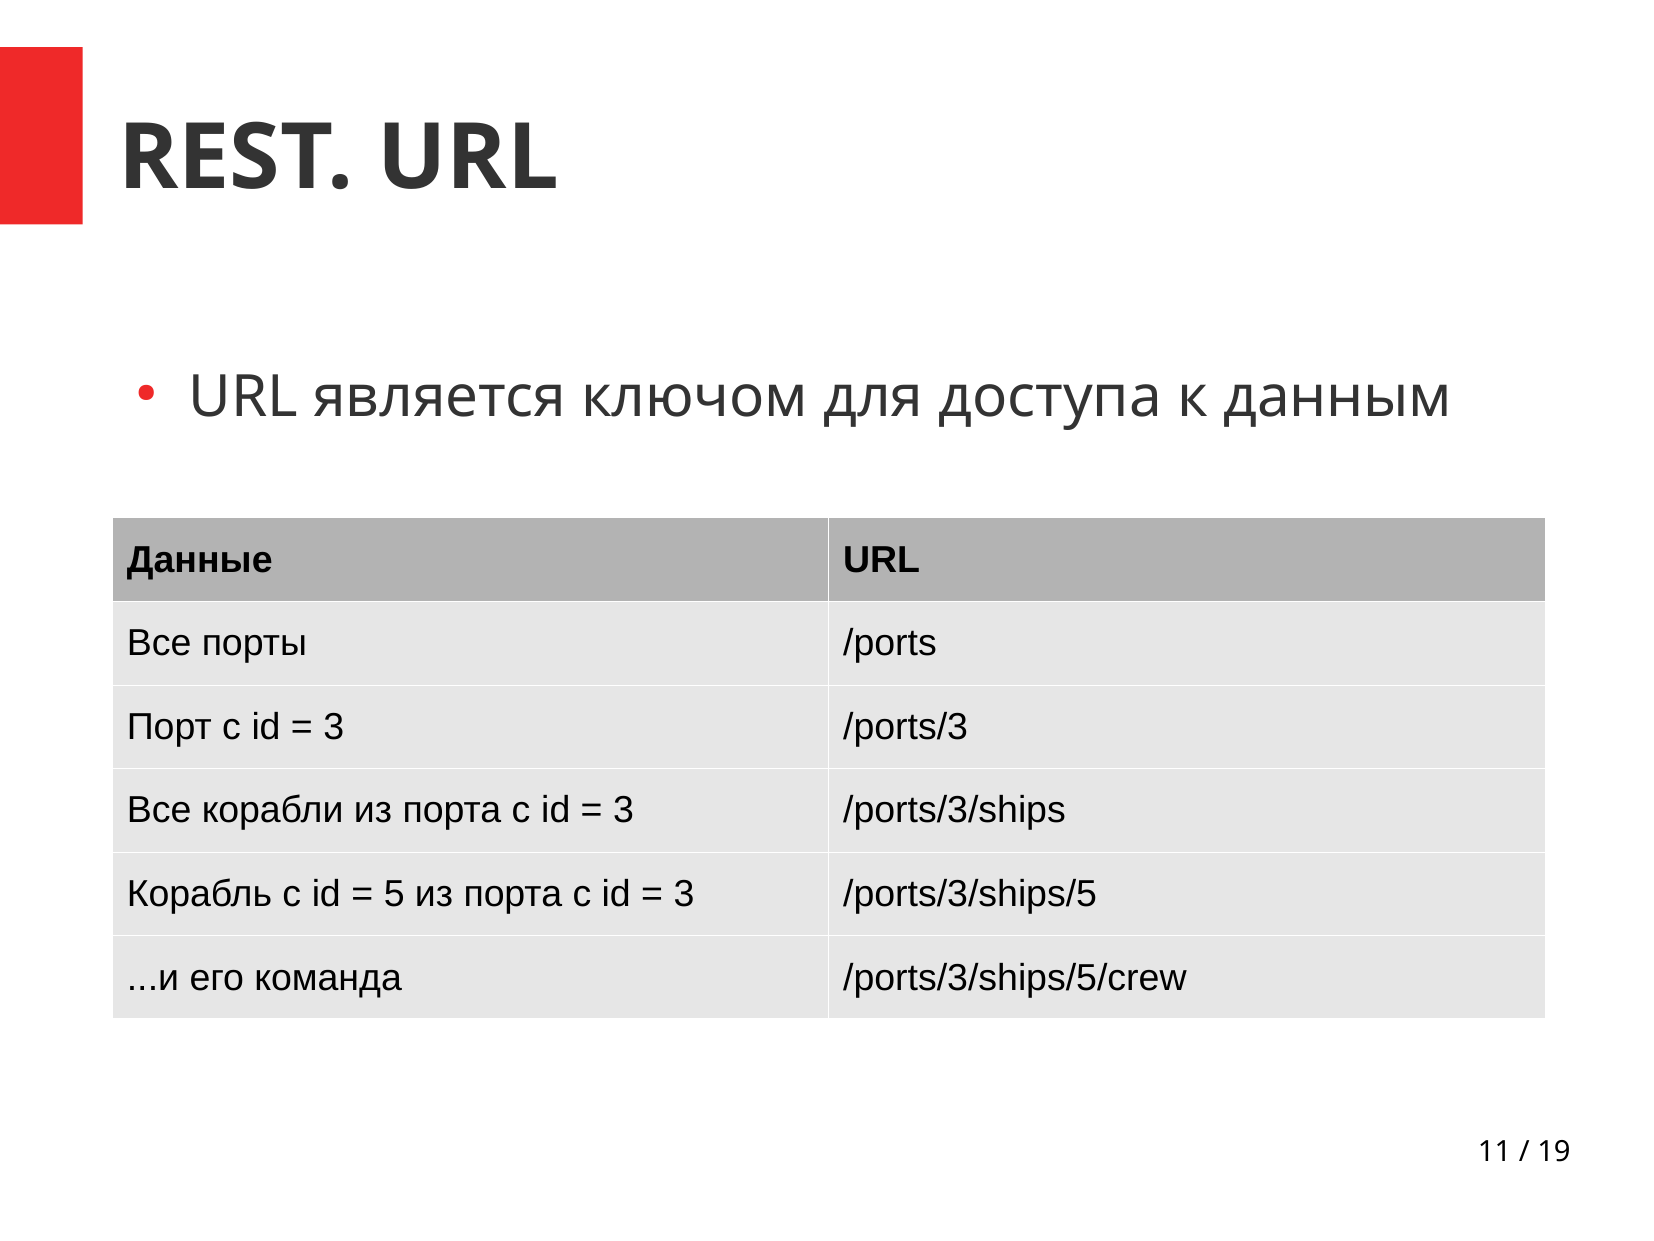

# REST. URL
URL является ключом для доступа к данным
| Данные | URL |
| --- | --- |
| Все порты | /ports |
| Порт с id = 3 | /ports/3 |
| Все корабли из порта с id = 3 | /ports/3/ships |
| Корабль с id = 5 из порта с id = 3 | /ports/3/ships/5 |
| ...и его команда | /ports/3/ships/5/crew |
11